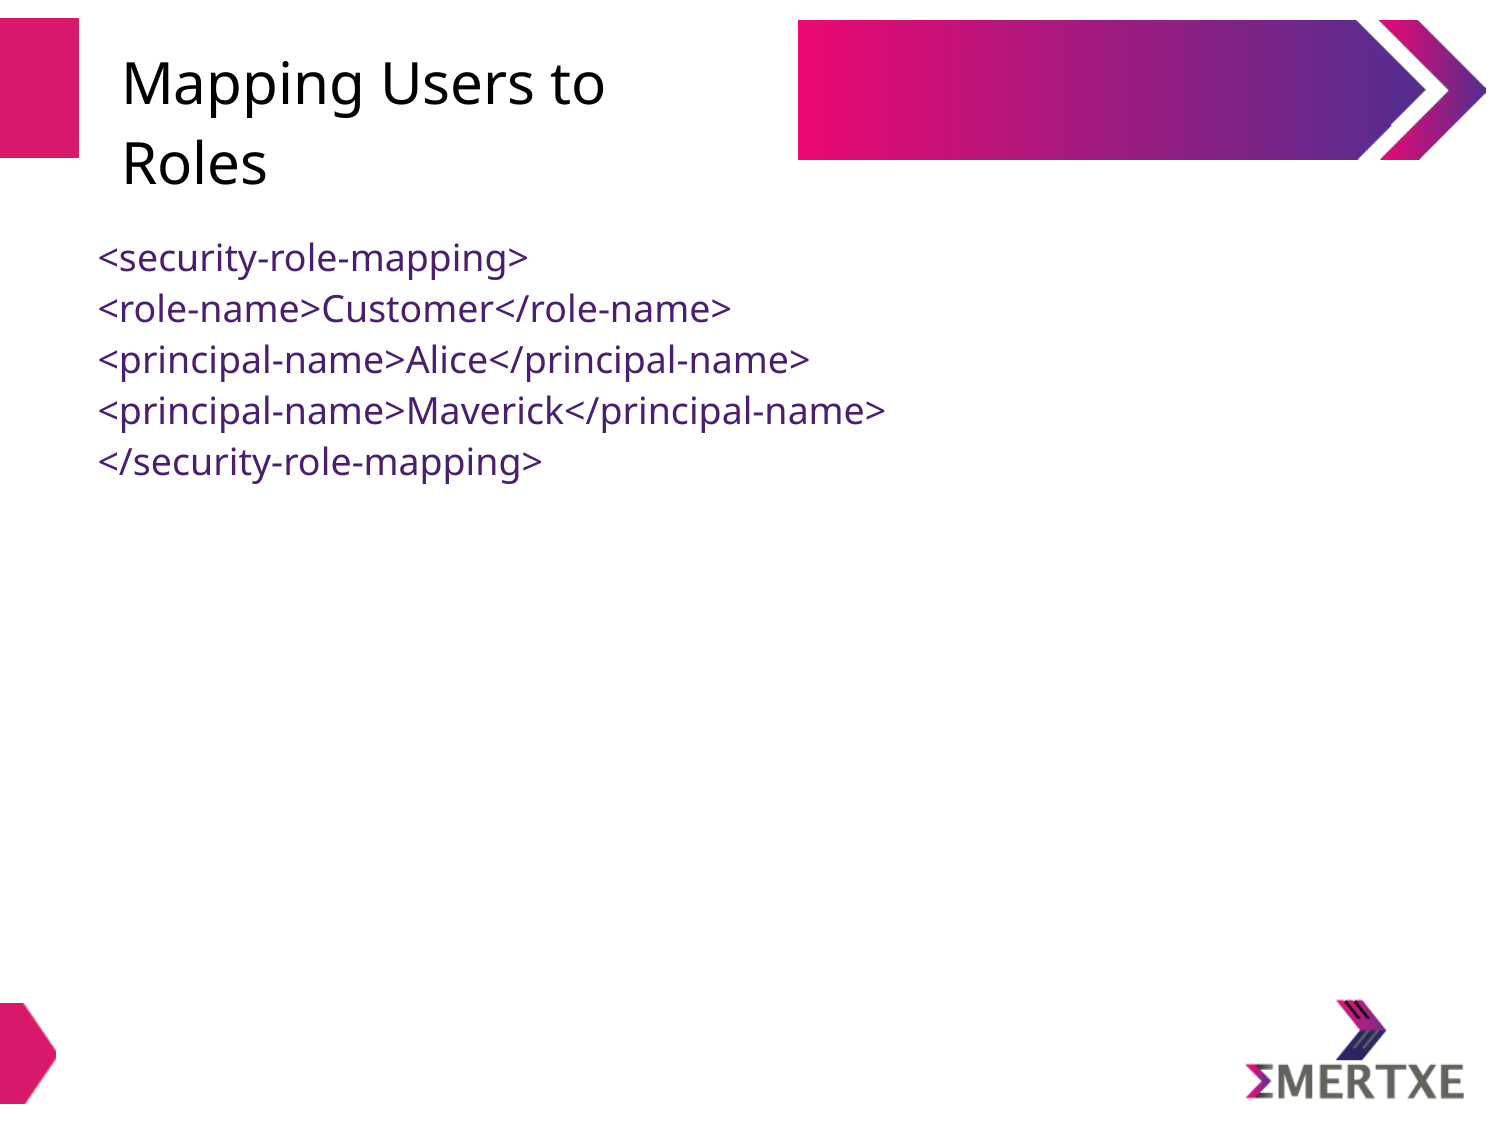

Mapping Users to Roles
<security-role-mapping>
<role-name>Customer</role-name>
<principal-name>Alice</principal-name>
<principal-name>Maverick</principal-name>
</security-role-mapping>